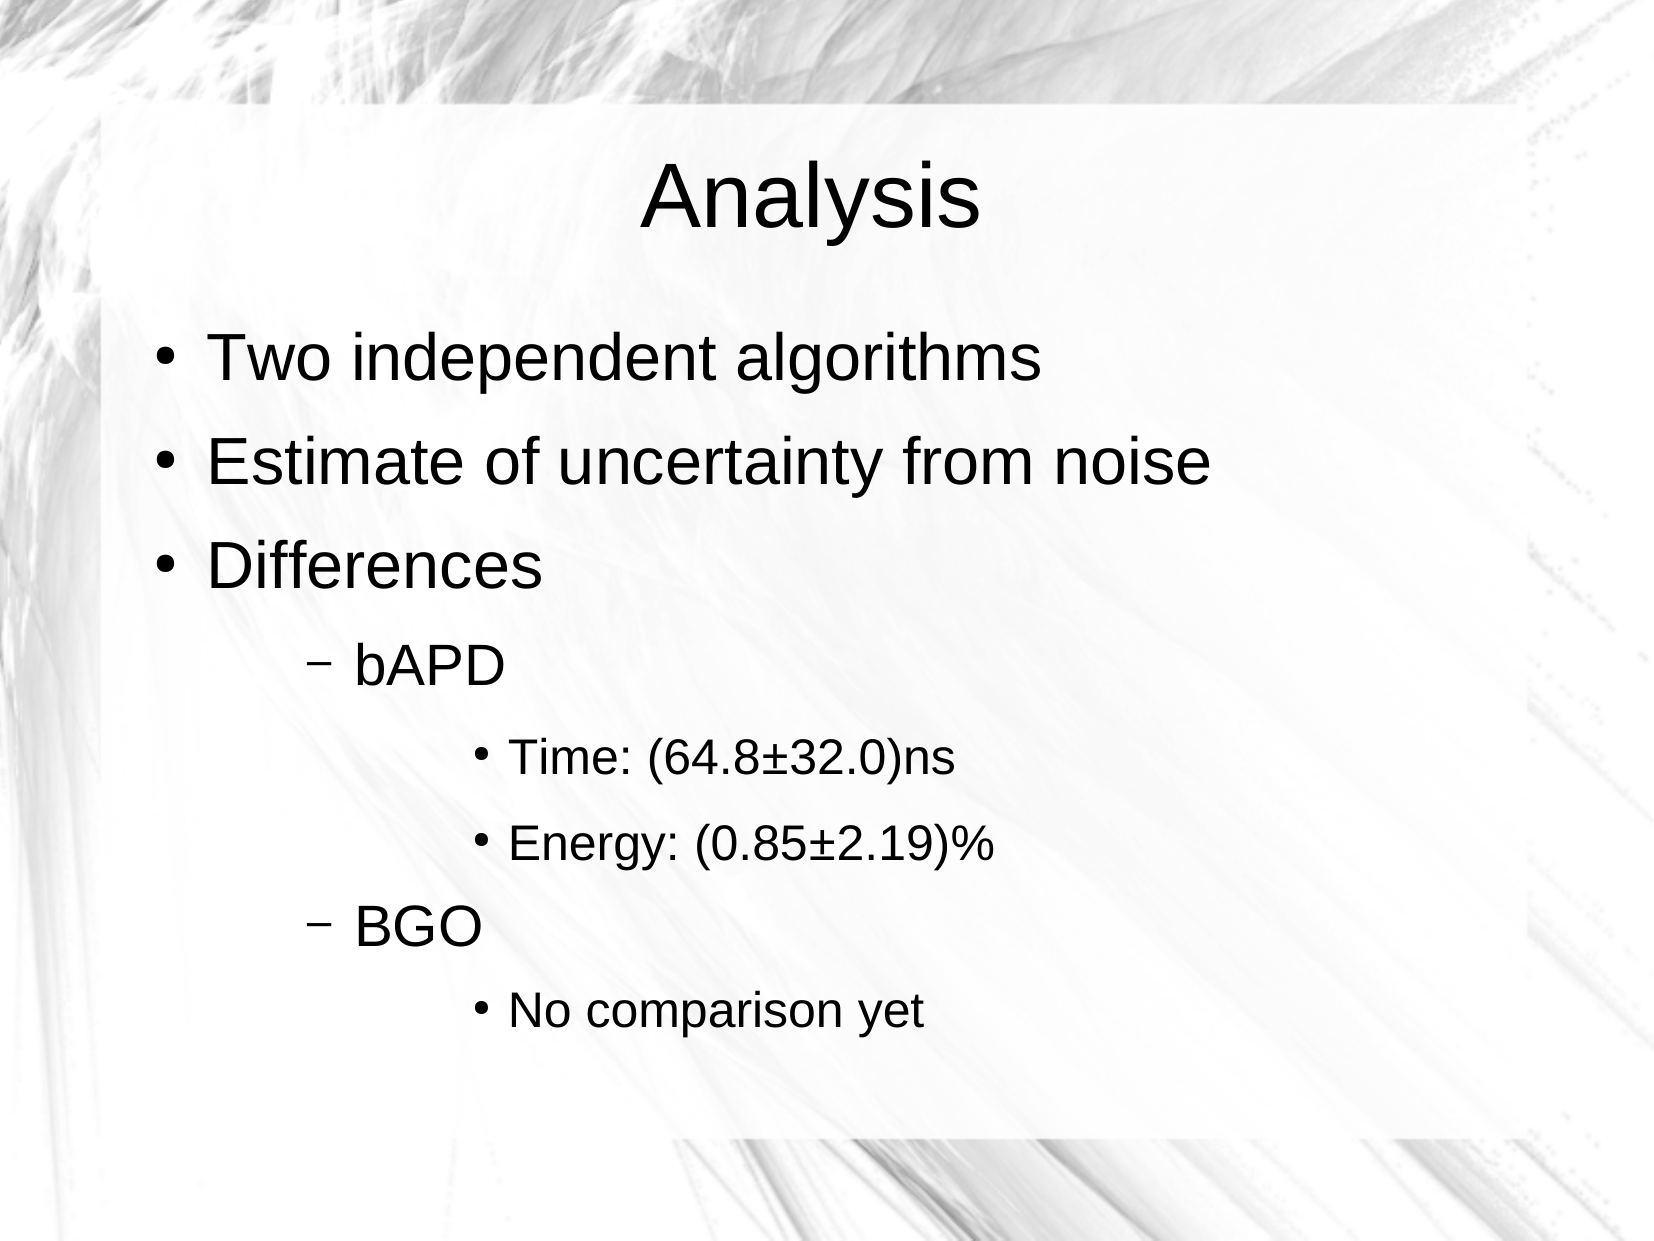

# Analysis
Two independent algorithms
Estimate of uncertainty from noise
Differences
bAPD
Time: (64.8±32.0)ns
Energy: (0.85±2.19)%
BGO
No comparison yet